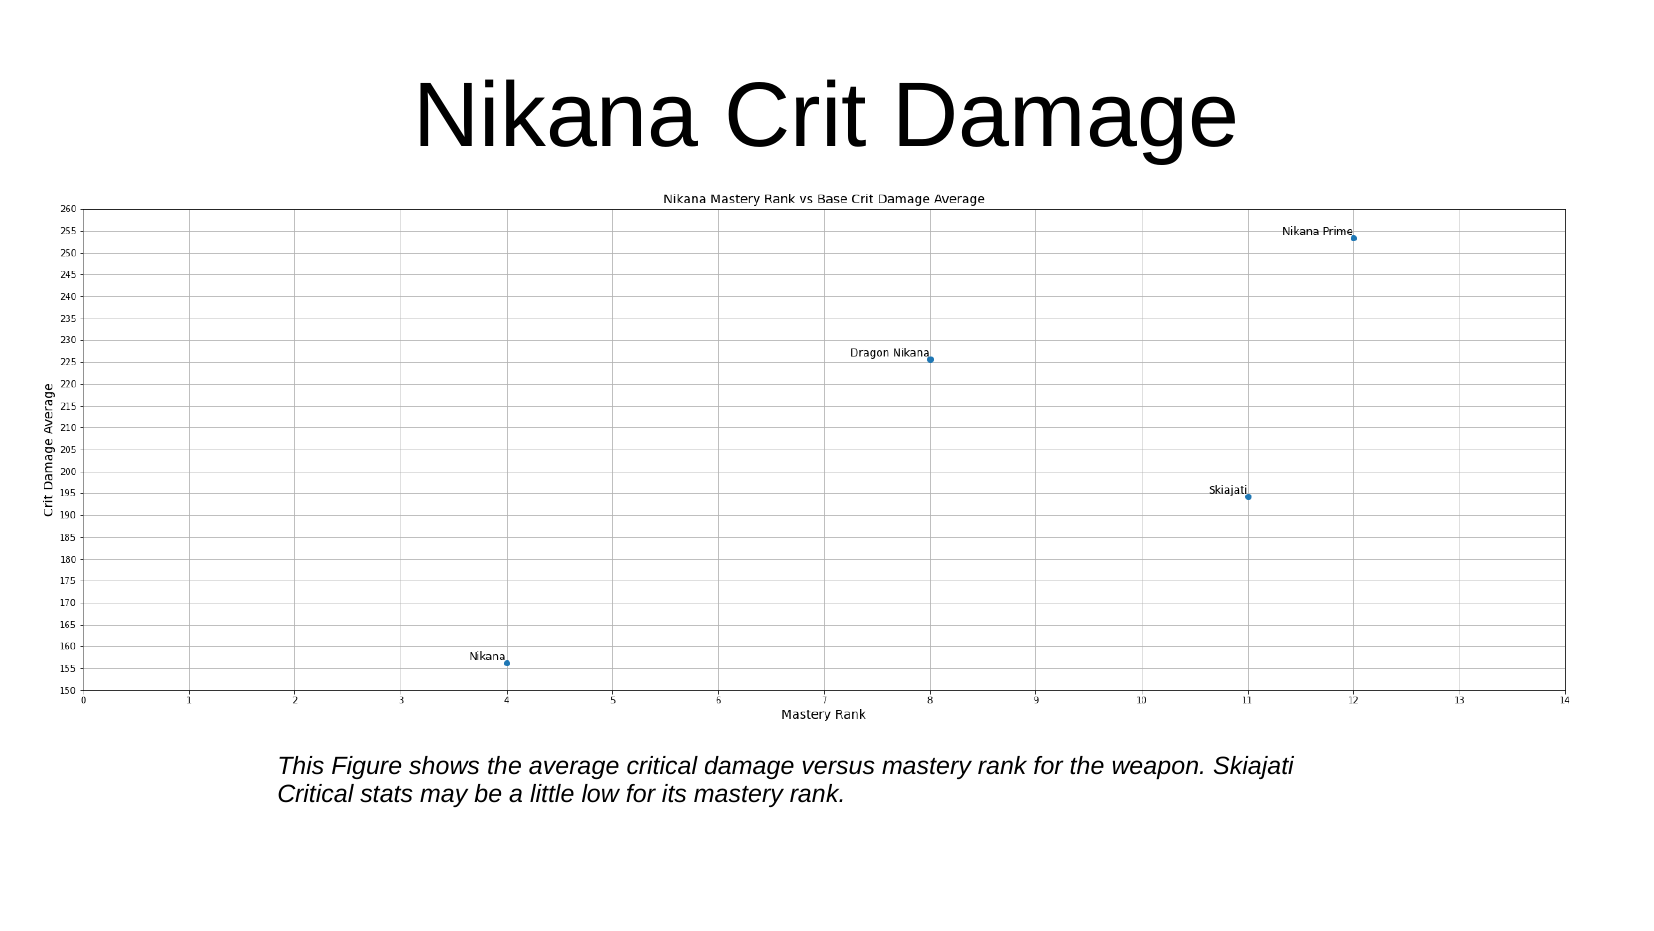

# Nikana Crit Damage
This Figure shows the average critical damage versus mastery rank for the weapon. Skiajati Critical stats may be a little low for its mastery rank.